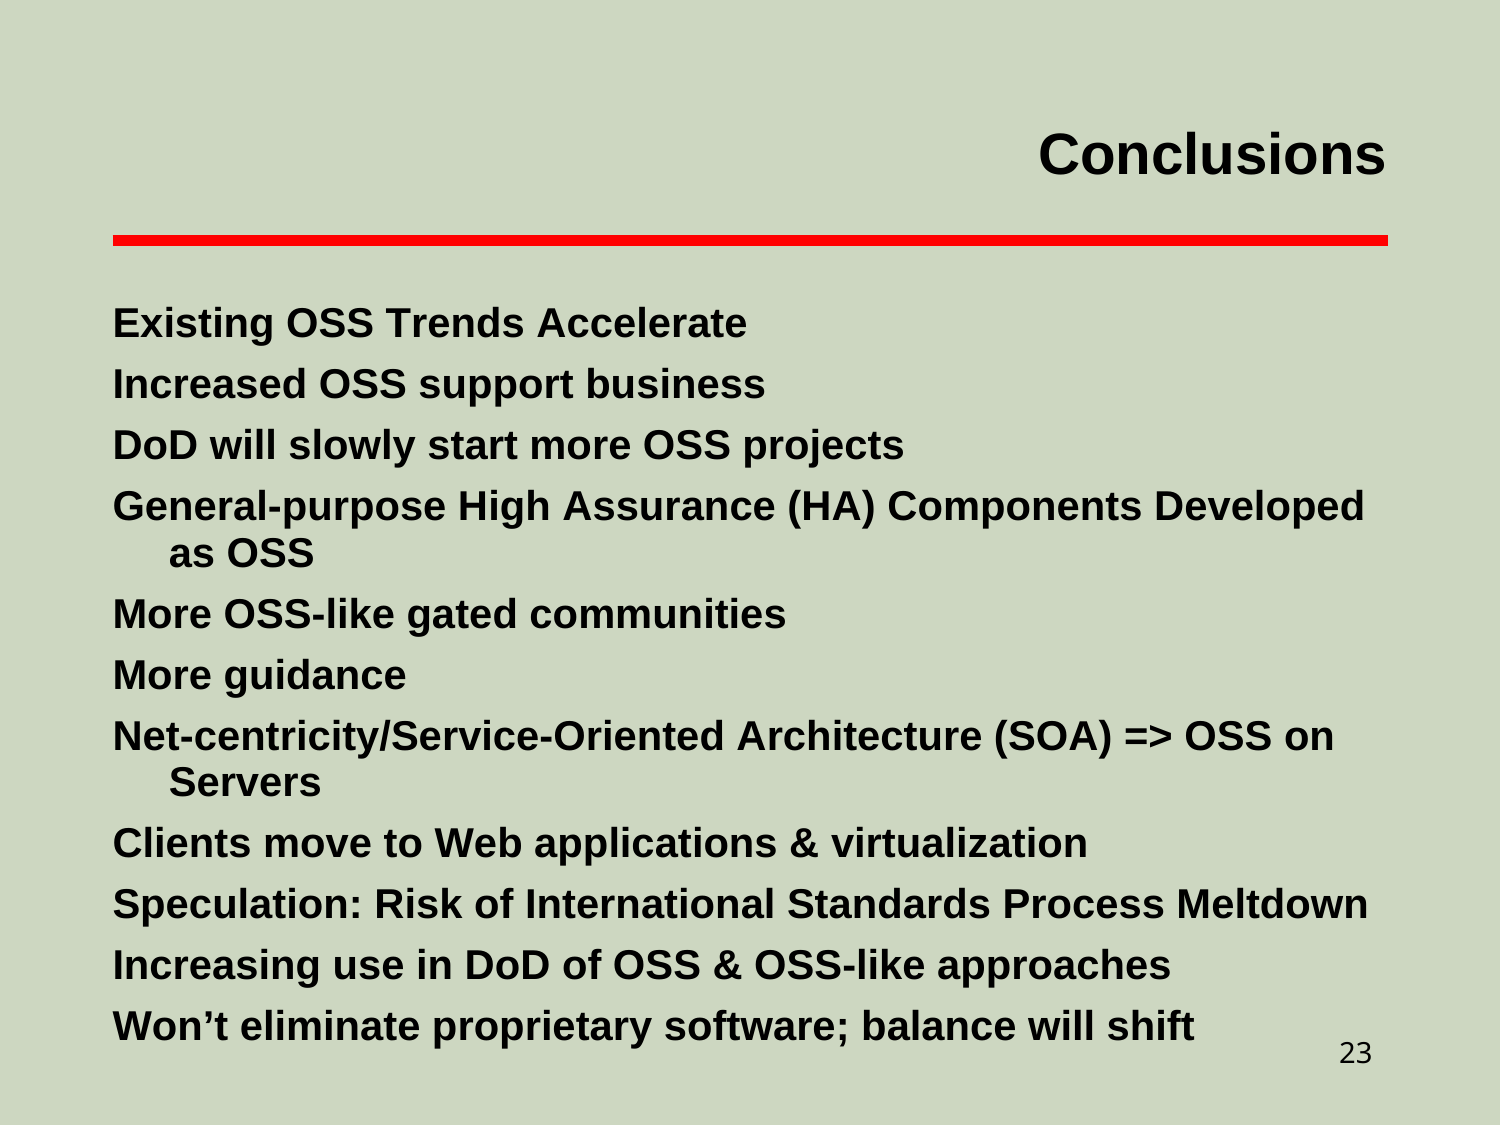

# Conclusions
Existing OSS Trends Accelerate
Increased OSS support business
DoD will slowly start more OSS projects
General-purpose High Assurance (HA) Components Developed as OSS
More OSS-like gated communities
More guidance
Net-centricity/Service-Oriented Architecture (SOA) => OSS on Servers
Clients move to Web applications & virtualization
Speculation: Risk of International Standards Process Meltdown
Increasing use in DoD of OSS & OSS-like approaches
Won’t eliminate proprietary software; balance will shift